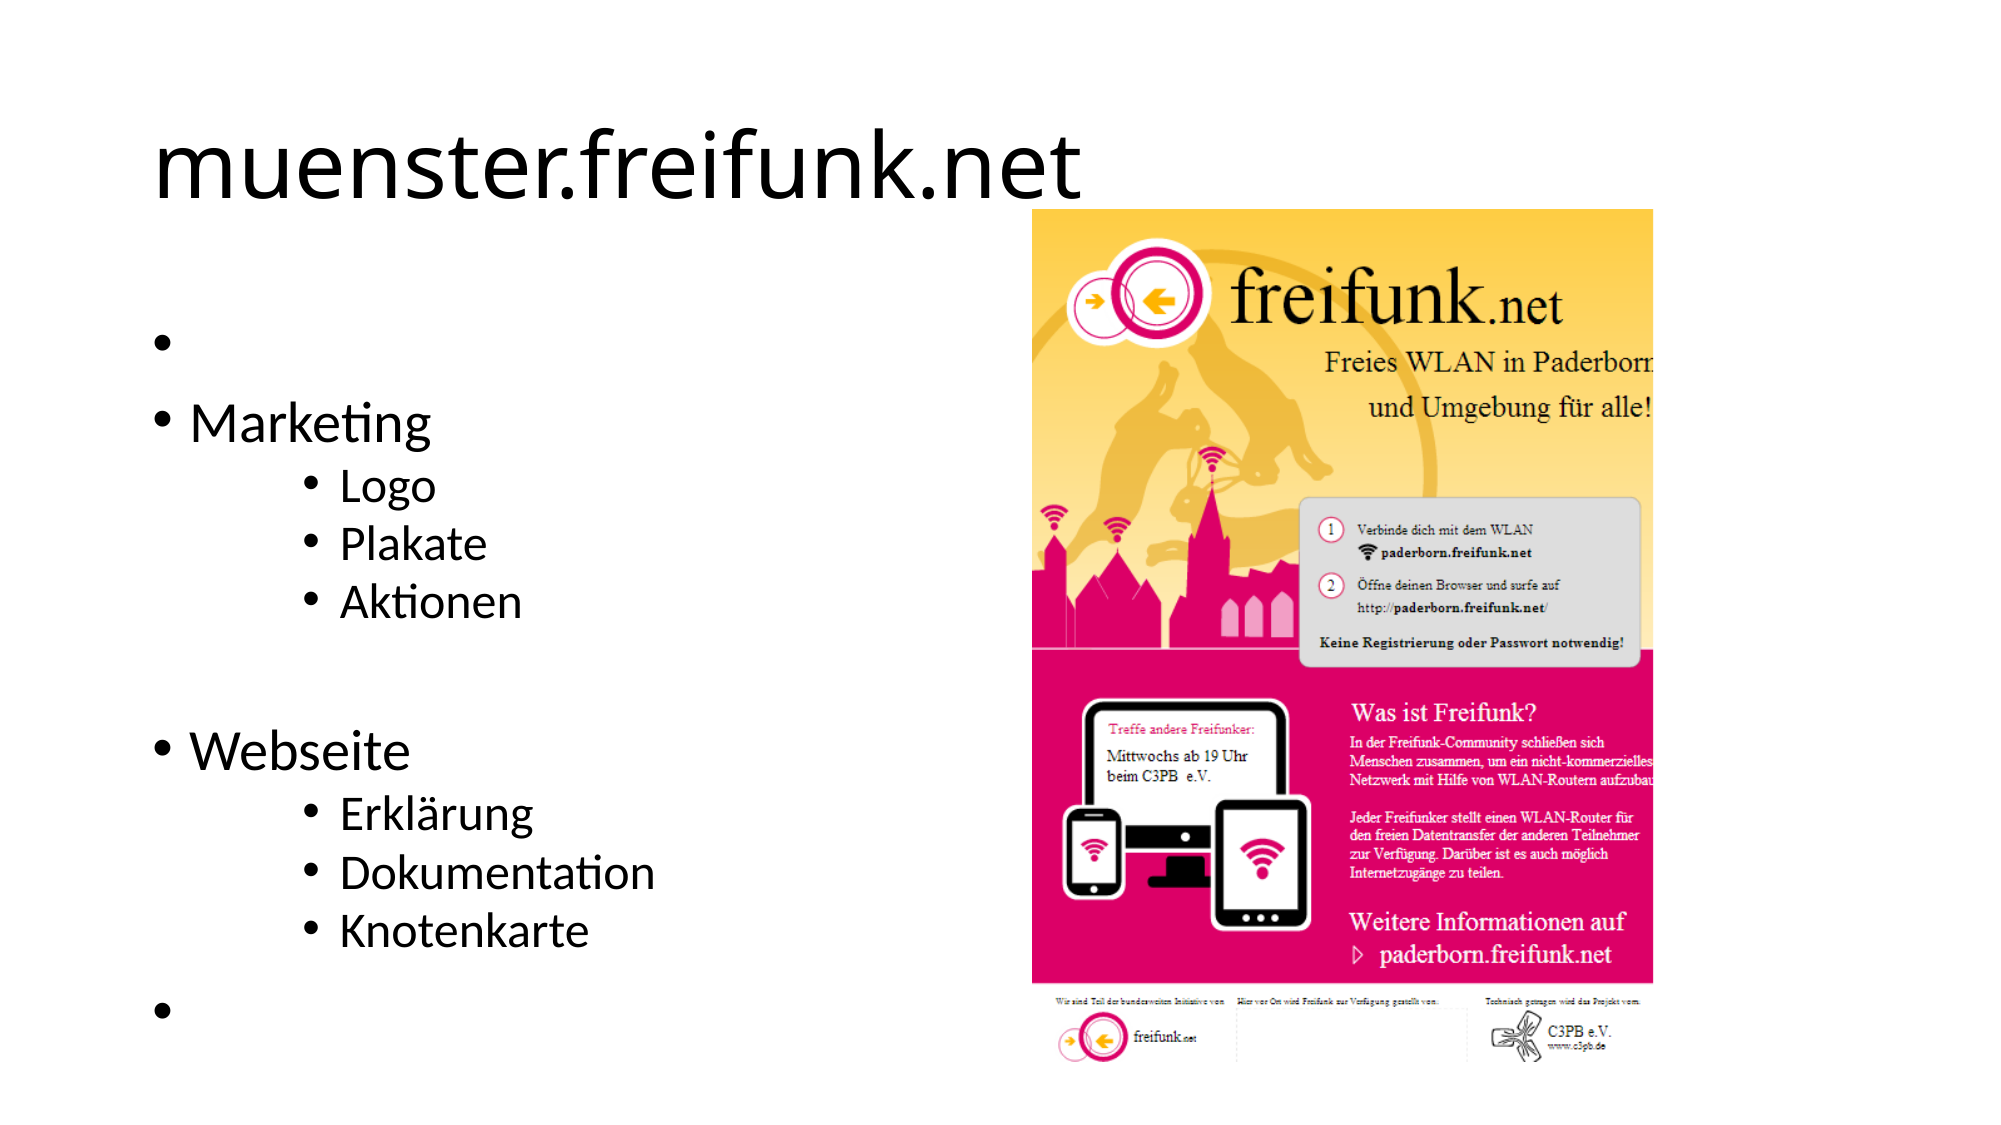

# muenster.freifunk.net
Marketing
Logo
Plakate
Aktionen
Webseite
Erklärung
Dokumentation
Knotenkarte